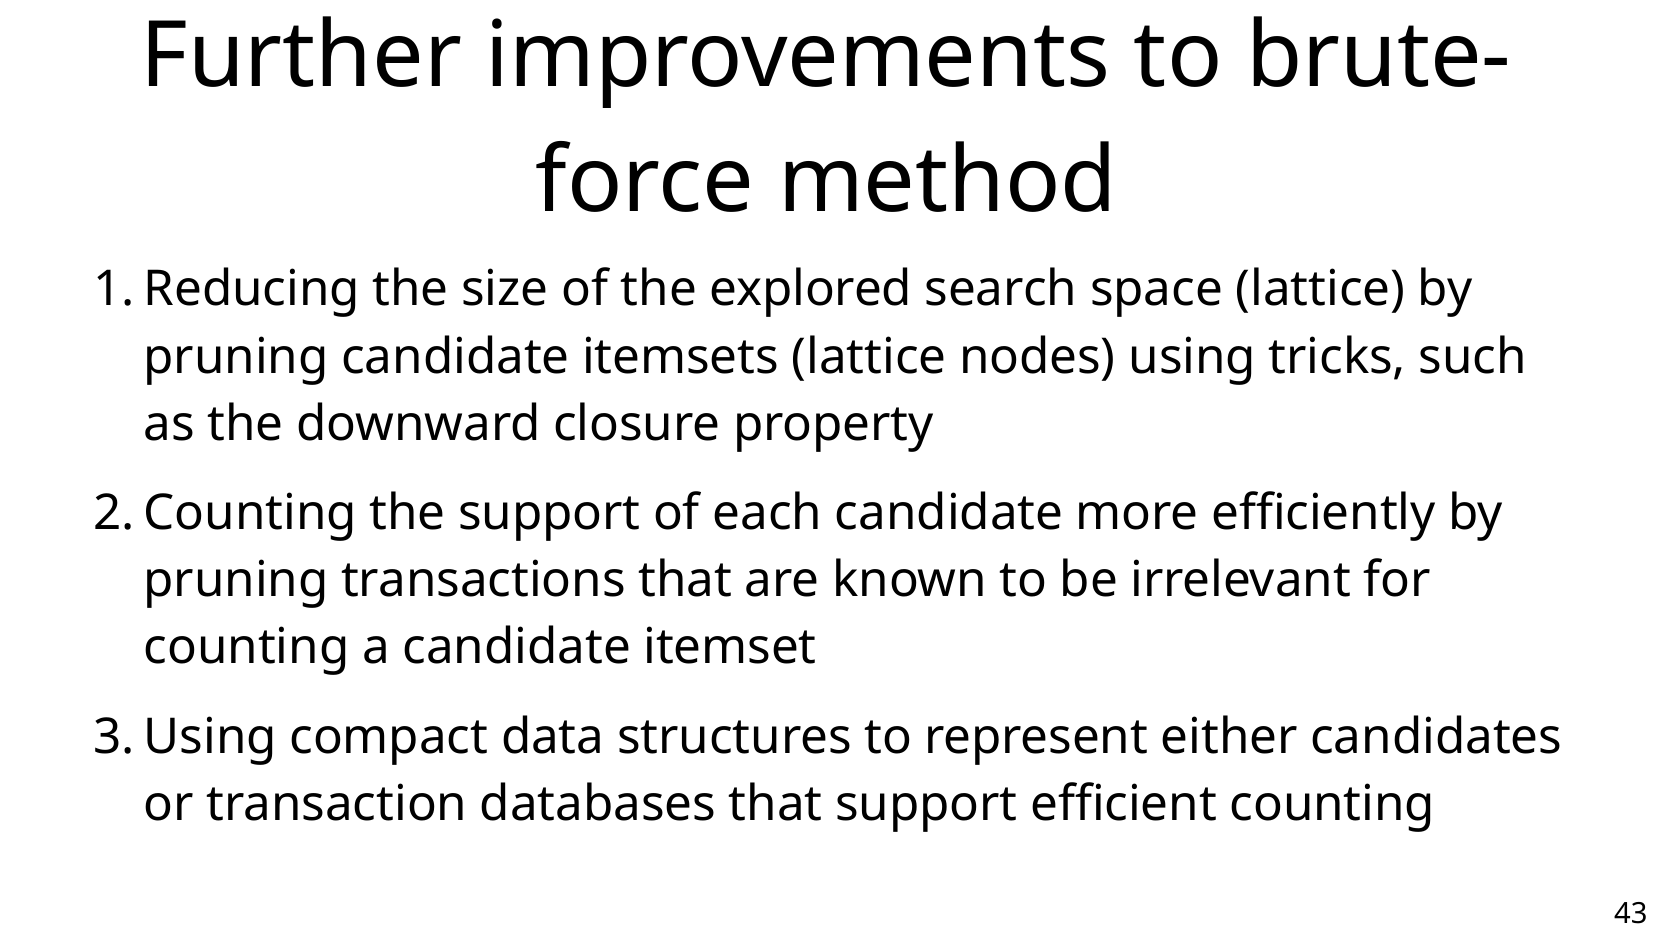

# Further improvements to brute-force method
Reducing the size of the explored search space (lattice) by pruning candidate itemsets (lattice nodes) using tricks, such as the downward closure property
Counting the support of each candidate more efficiently by pruning transactions that are known to be irrelevant for counting a candidate itemset
Using compact data structures to represent either candidates or transaction databases that support efficient counting
43